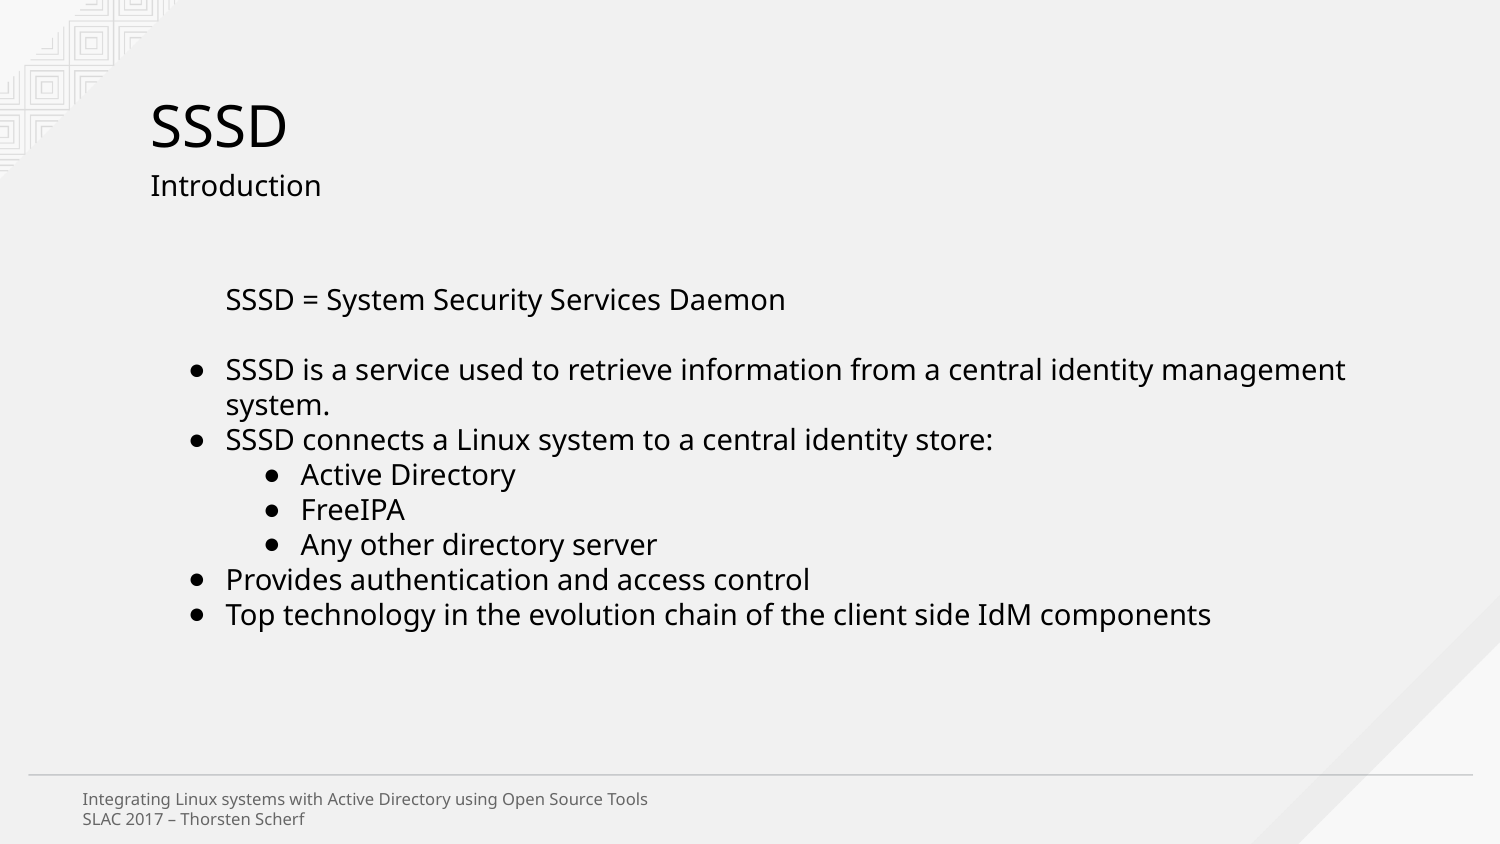

SSSD
Introduction
# SSSD = System Security Services Daemon
SSSD is a service used to retrieve information from a central identity management system.
SSSD connects a Linux system to a central identity store:
Active Directory
FreeIPA
Any other directory server
Provides authentication and access control
Top technology in the evolution chain of the client side IdM components